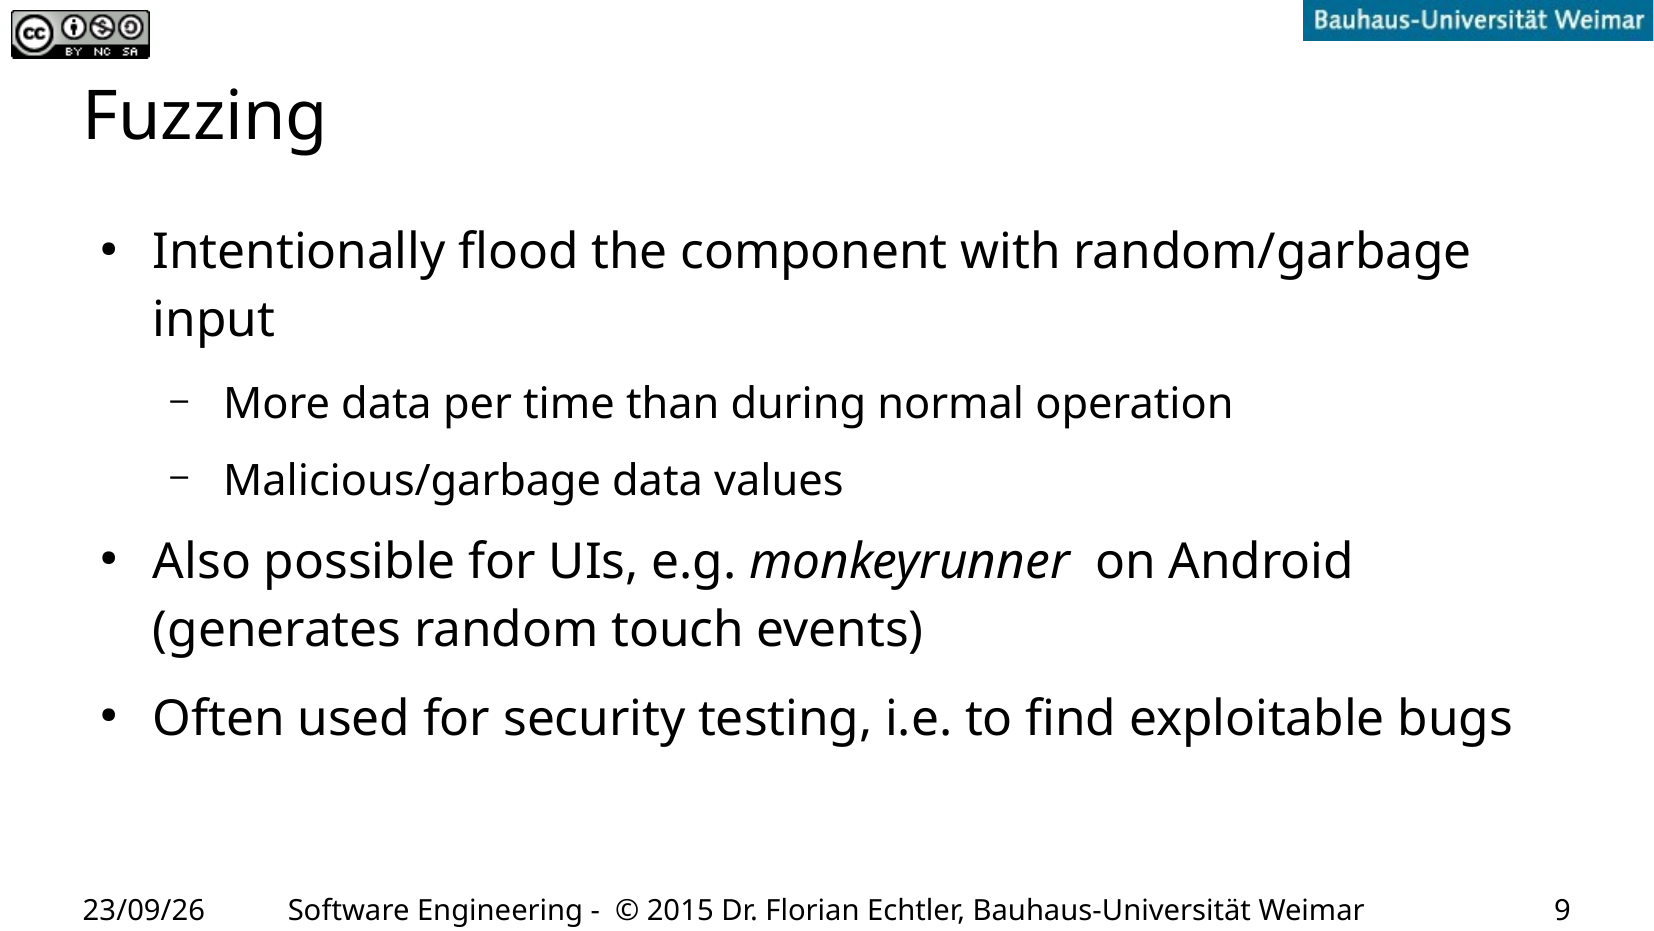

# Fuzzing
Intentionally flood the component with random/garbage input
More data per time than during normal operation
Malicious/garbage data values
Also possible for UIs, e.g. monkeyrunner on Android (generates random touch events)
Often used for security testing, i.e. to find exploitable bugs
Software Engineering - © 2015 Dr. Florian Echtler, Bauhaus-Universität Weimar
9